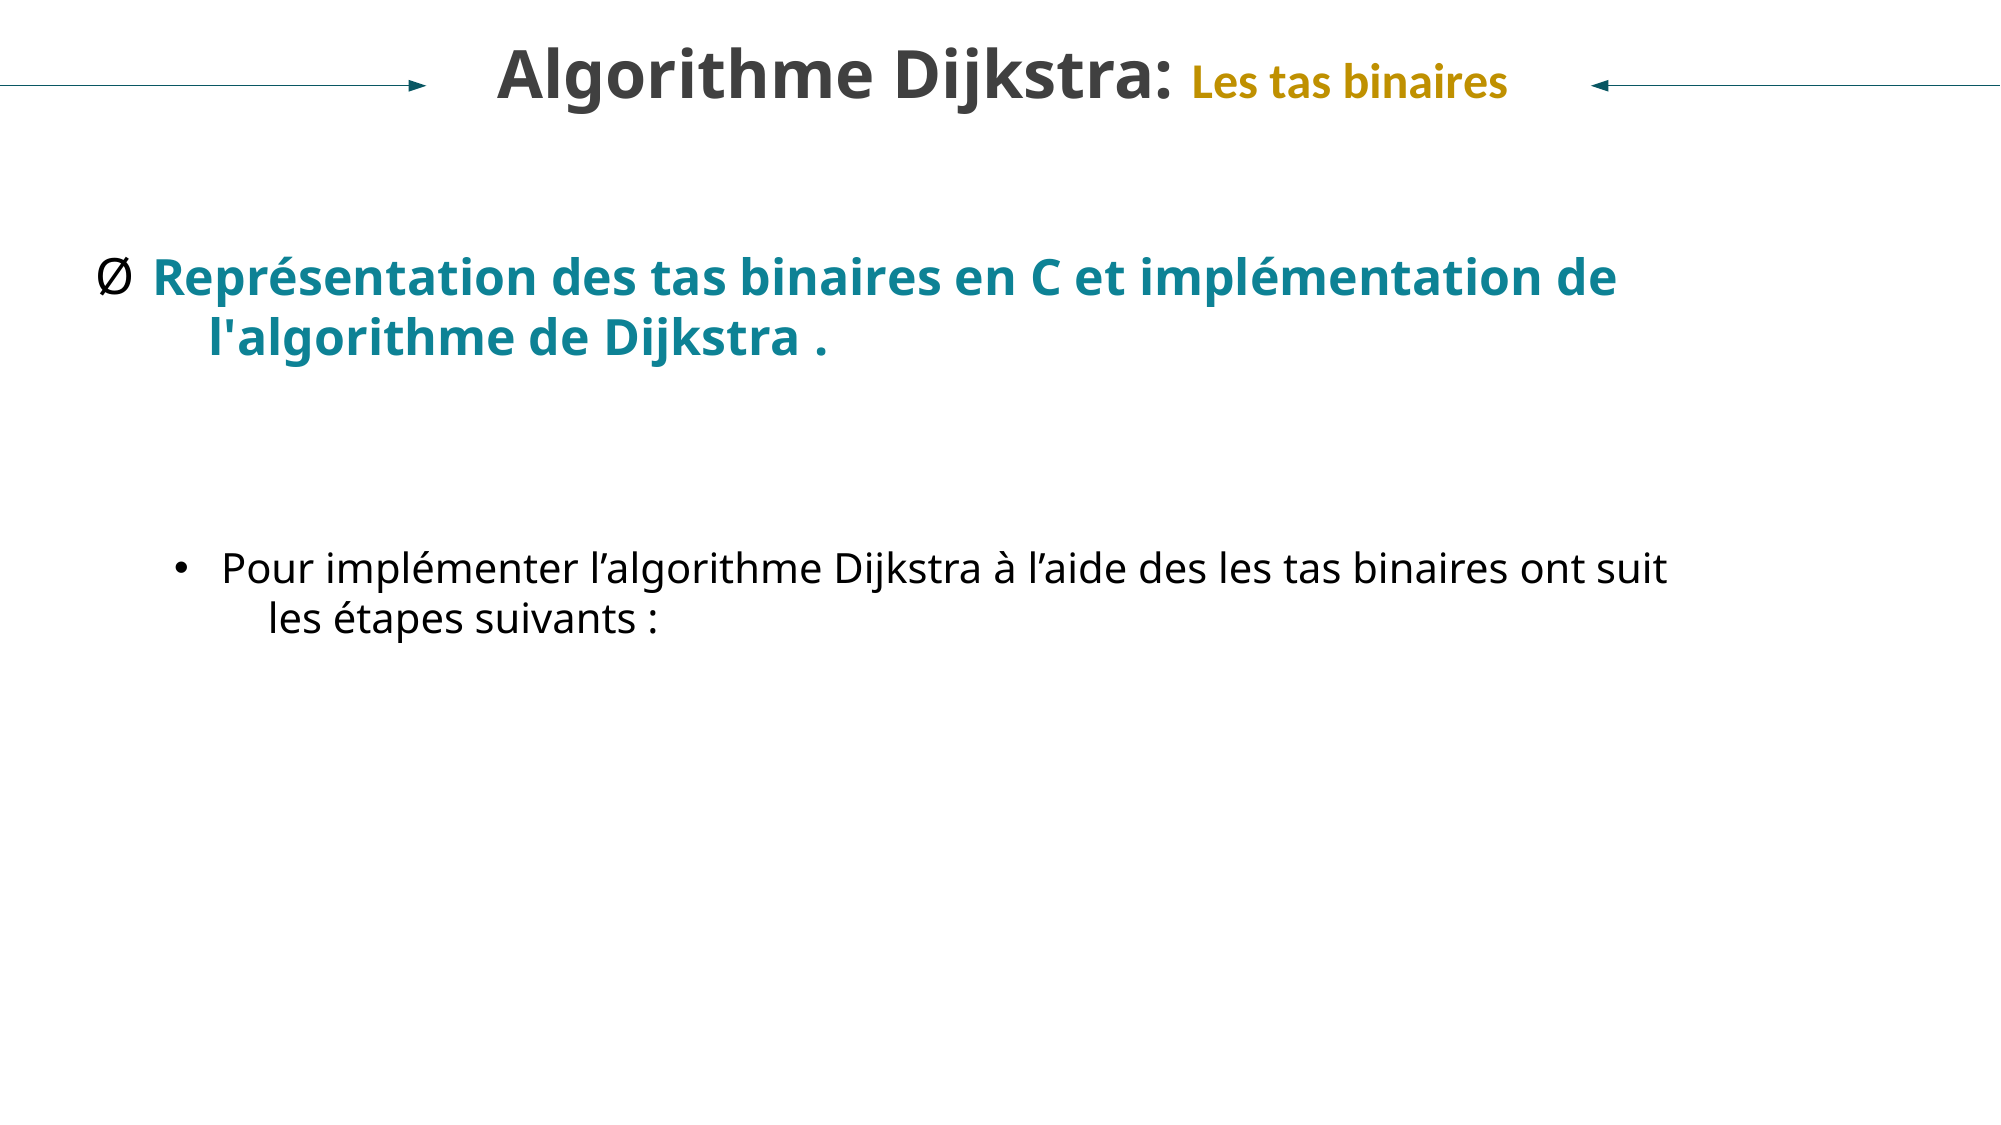

Algorithme Dijkstra: Les tas binaires
# Analyse du projet : diapositive 3
Représentation des tas binaires en C et implémentation de l'algorithme de Dijkstra .
Pour implémenter l’algorithme Dijkstra à l’aide des les tas binaires ont suit les étapes suivants :